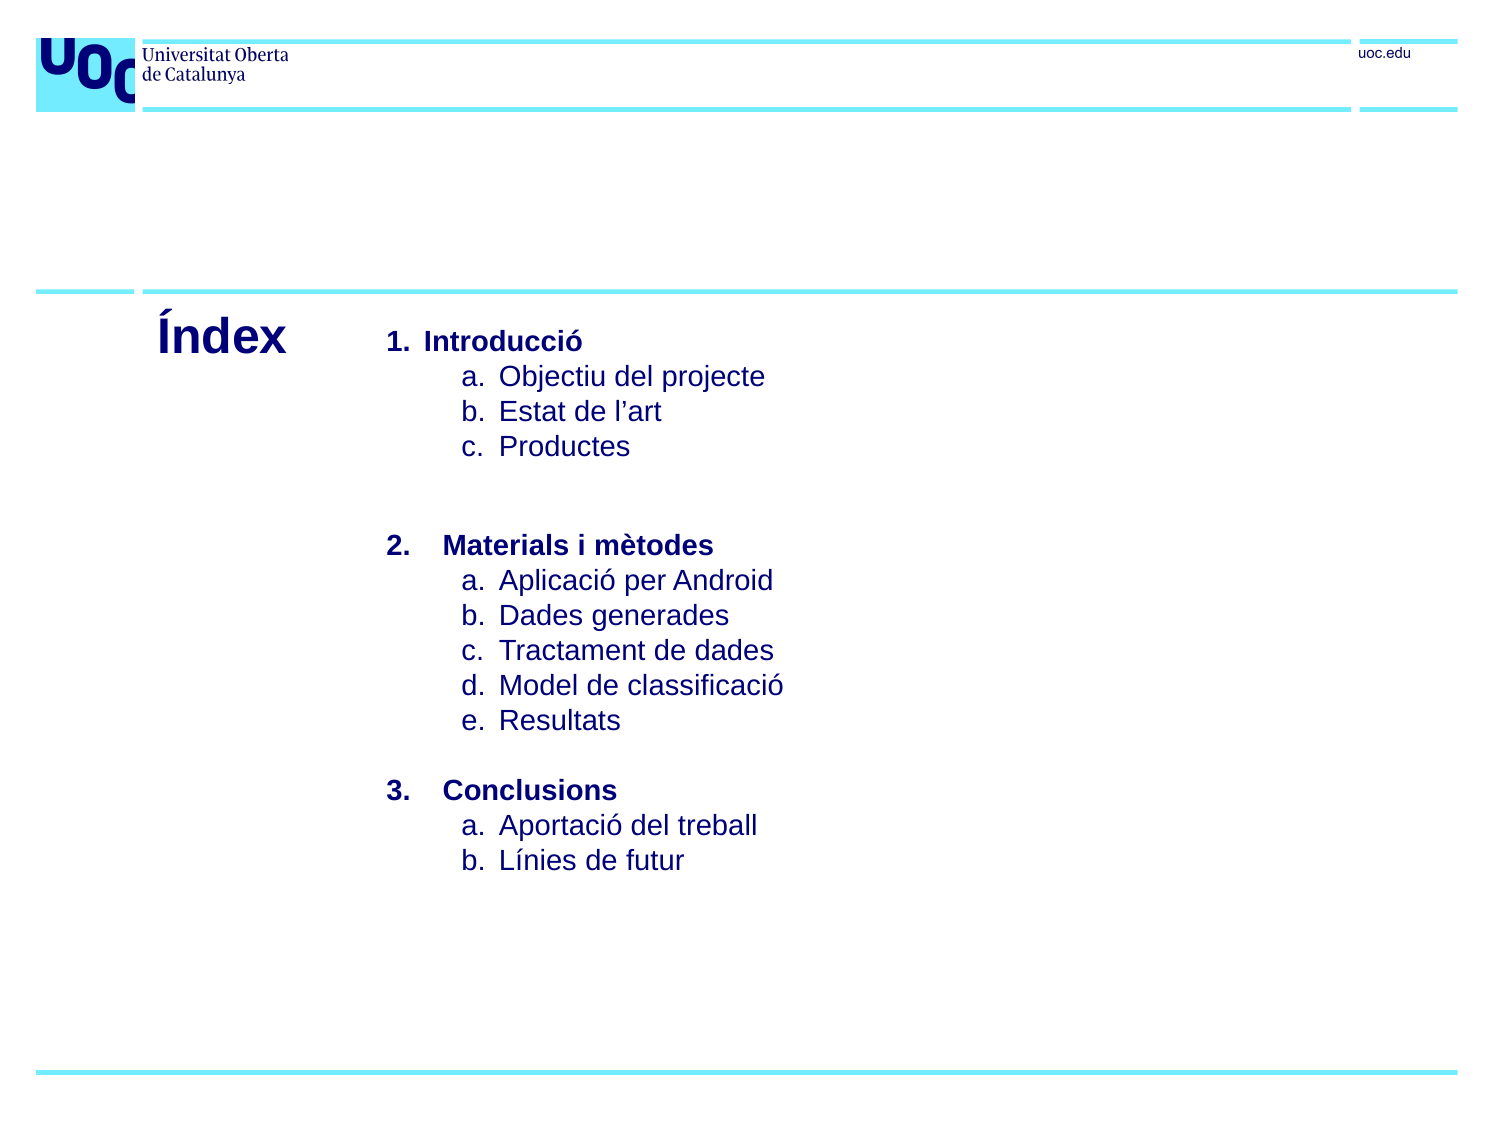

Índex
Introducció
Objectiu del projecte
Estat de l’art
Productes
Materials i mètodes
Aplicació per Android
Dades generades
Tractament de dades
Model de classificació
Resultats
Conclusions
Aportació del treball
Línies de futur
#